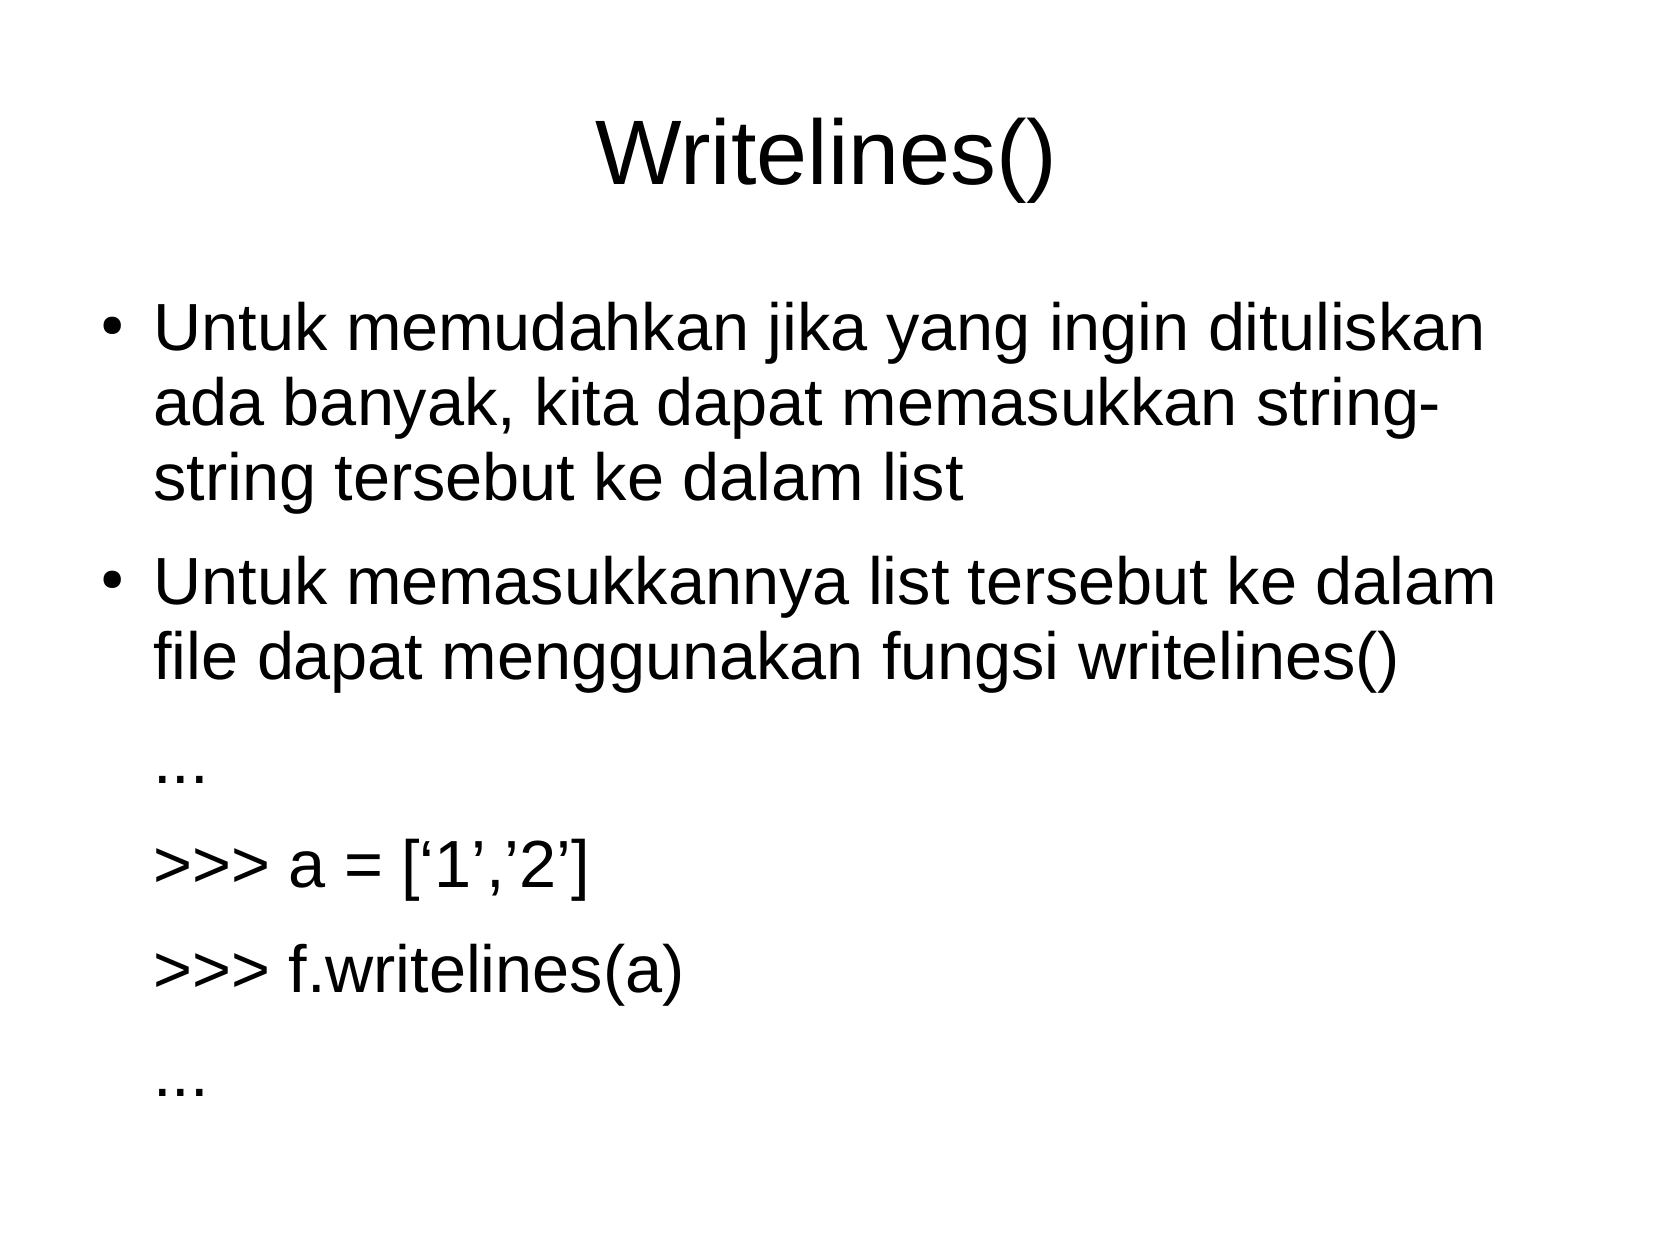

# Writelines()
Untuk memudahkan jika yang ingin dituliskan ada banyak, kita dapat memasukkan string-string tersebut ke dalam list
Untuk memasukkannya list tersebut ke dalam file dapat menggunakan fungsi writelines()
...
>>> a = [‘1’,’2’]
>>> f.writelines(a)
...